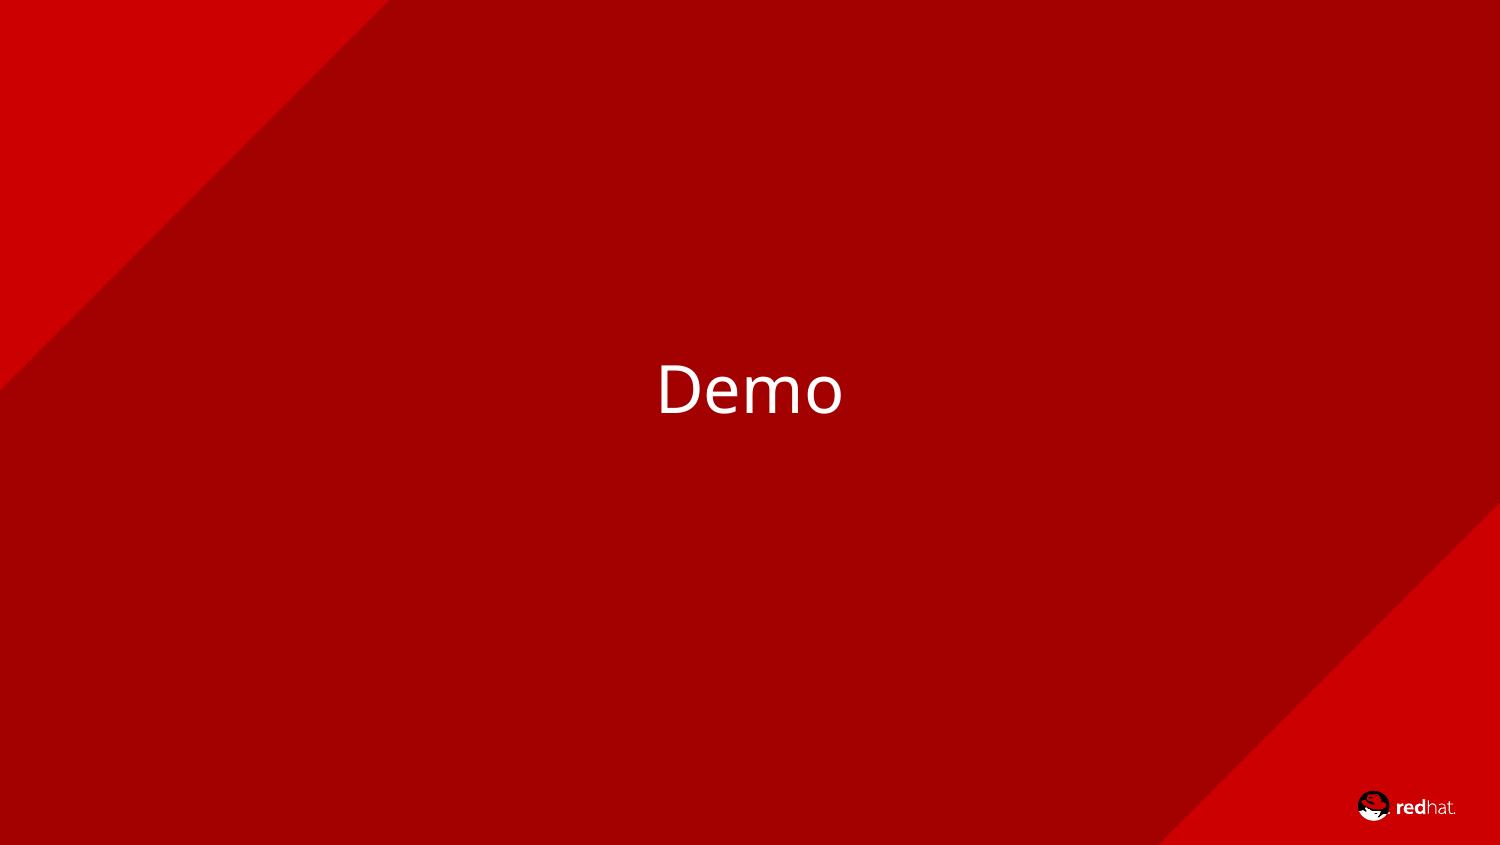

# Demo
INSERT DESIGNATOR, IF NEEDED
57